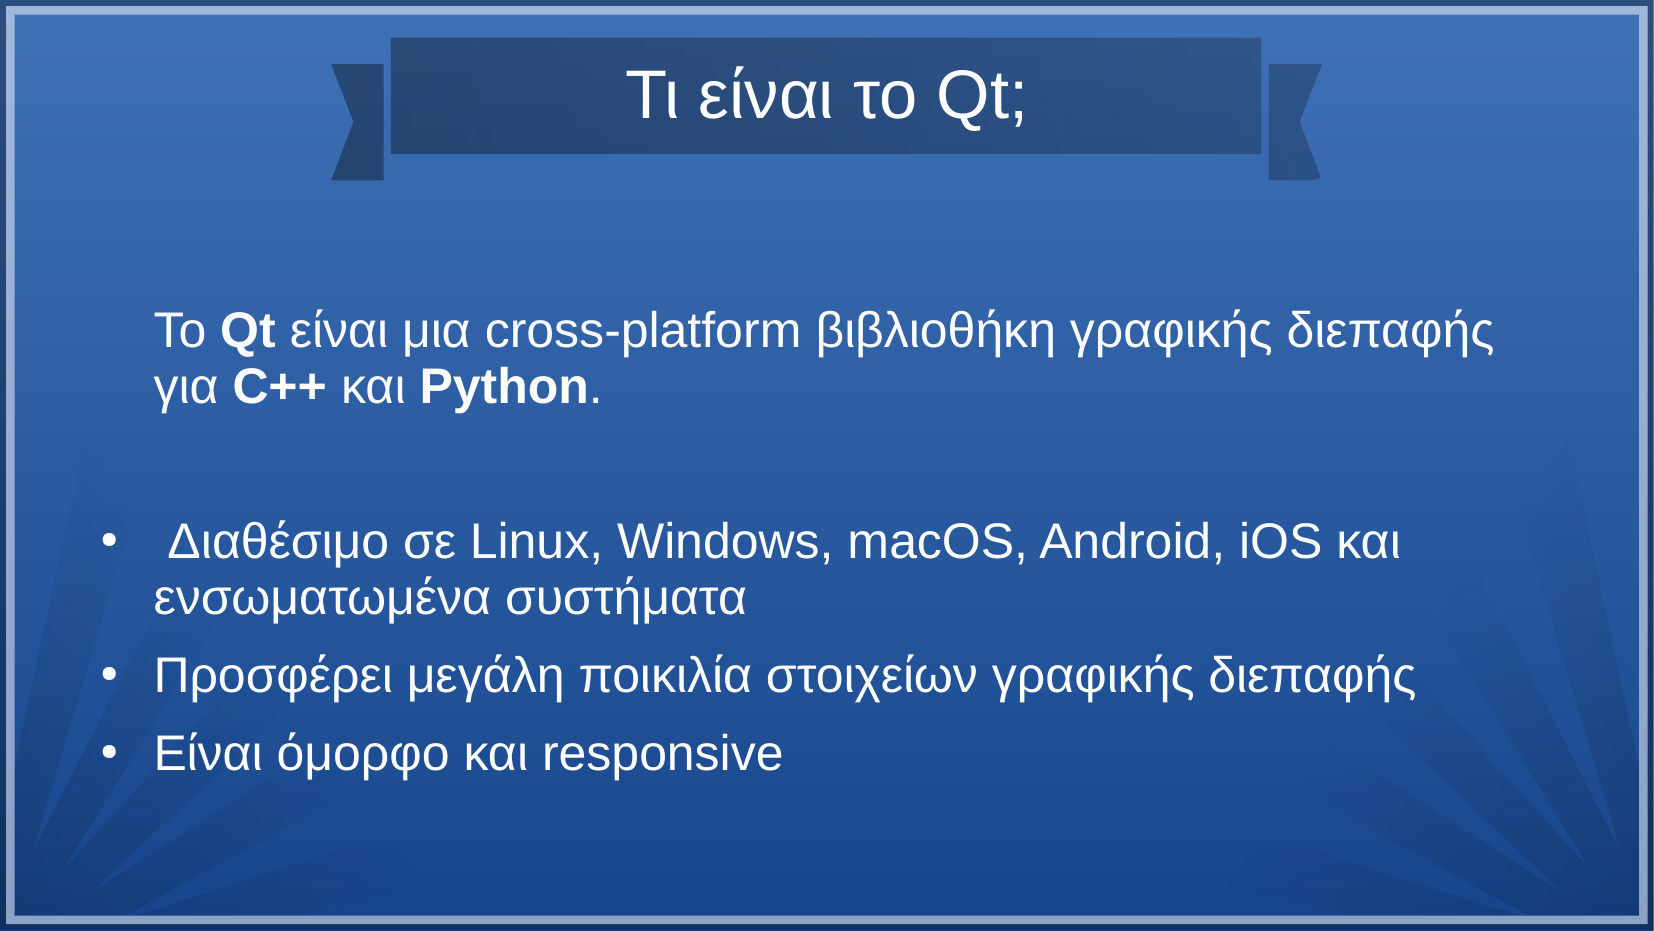

# Τι είναι το Qt;
Το Qt είναι μια cross-platform βιβλιοθήκη γραφικής διεπαφής για C++ και Python.
 Διαθέσιμο σε Linux, Windows, macOS, Android, iOS και ενσωματωμένα συστήματα
Προσφέρει μεγάλη ποικιλία στοιχείων γραφικής διεπαφής
Είναι όμορφο και responsive